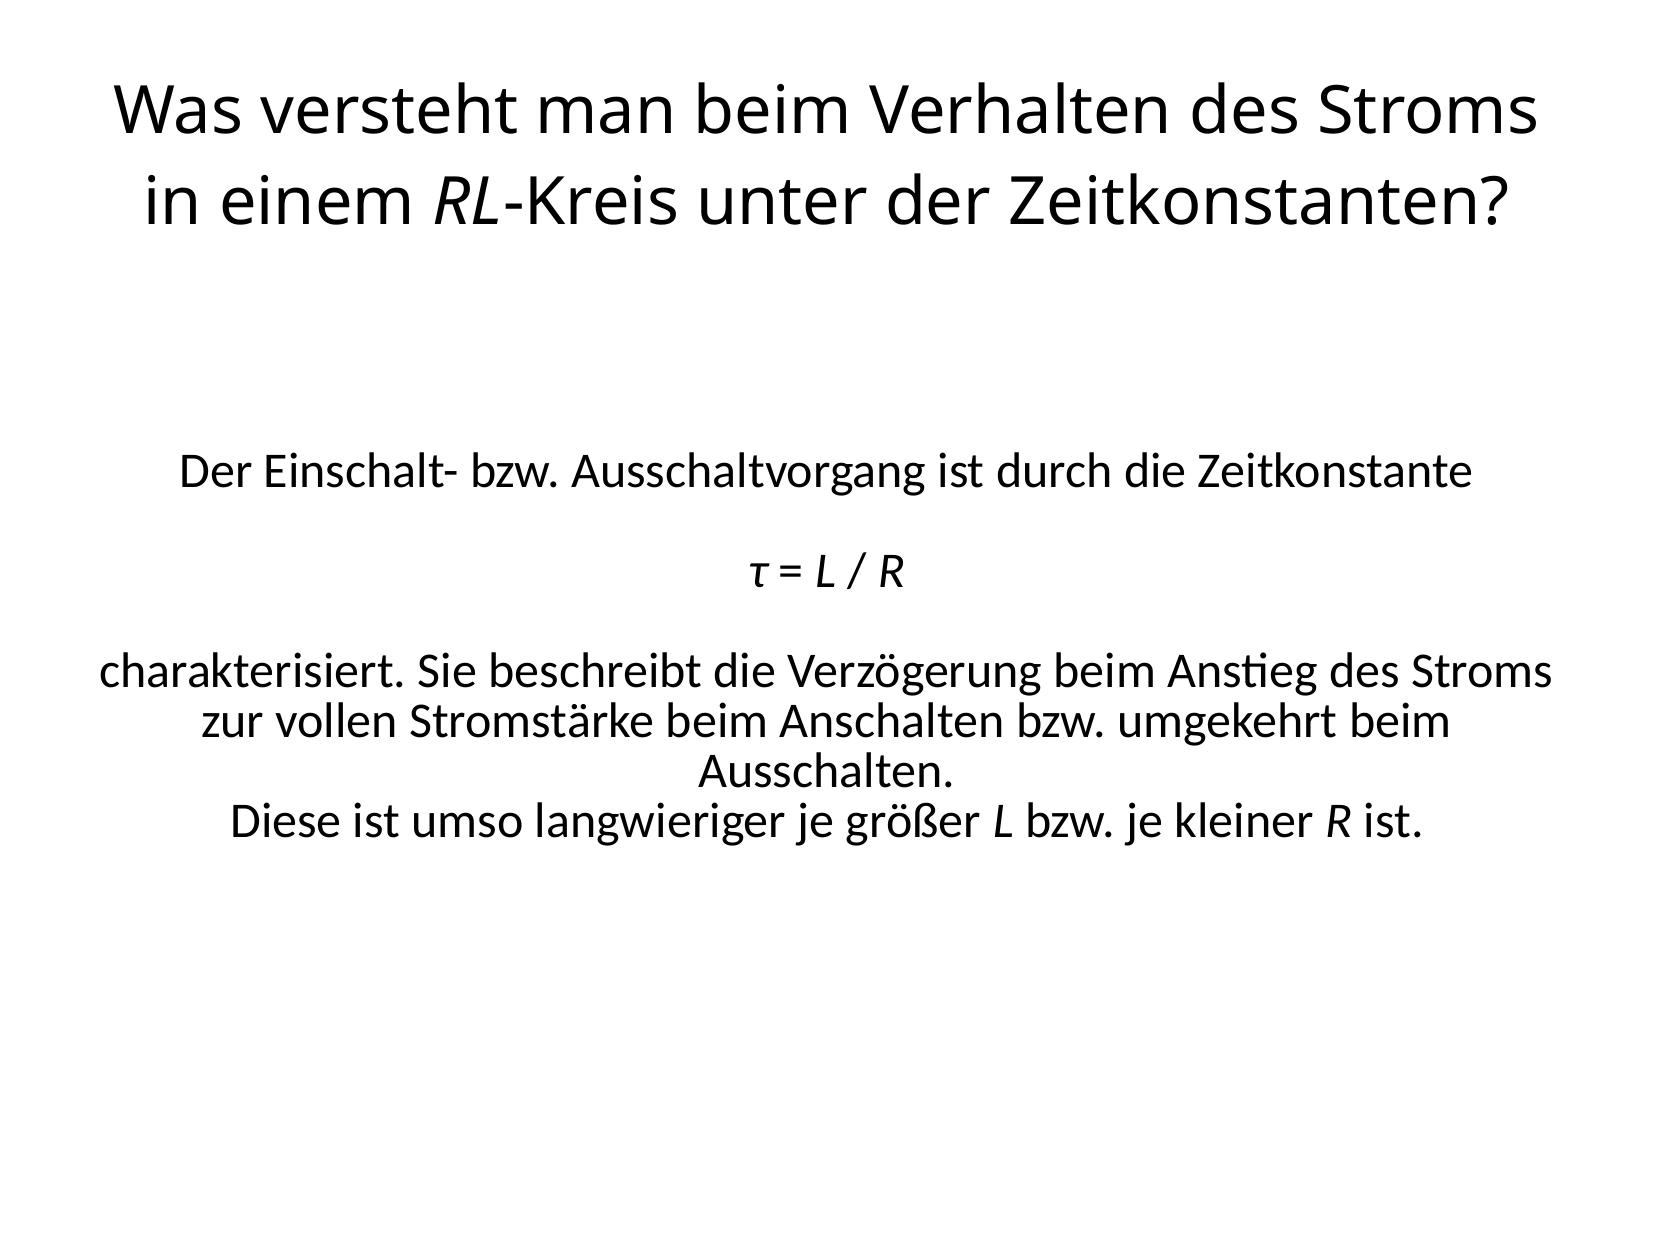

# Was versteht man beim Verhalten des Stroms in einem RL-Kreis unter der Zeitkonstanten?
Der Einschalt- bzw. Ausschaltvorgang ist durch die Zeitkonstante
τ = L / R
charakterisiert. Sie beschreibt die Verzögerung beim Anstieg des Stroms zur vollen Stromstärke beim Anschalten bzw. umgekehrt beim Ausschalten.
Diese ist umso langwieriger je größer L bzw. je kleiner R ist.